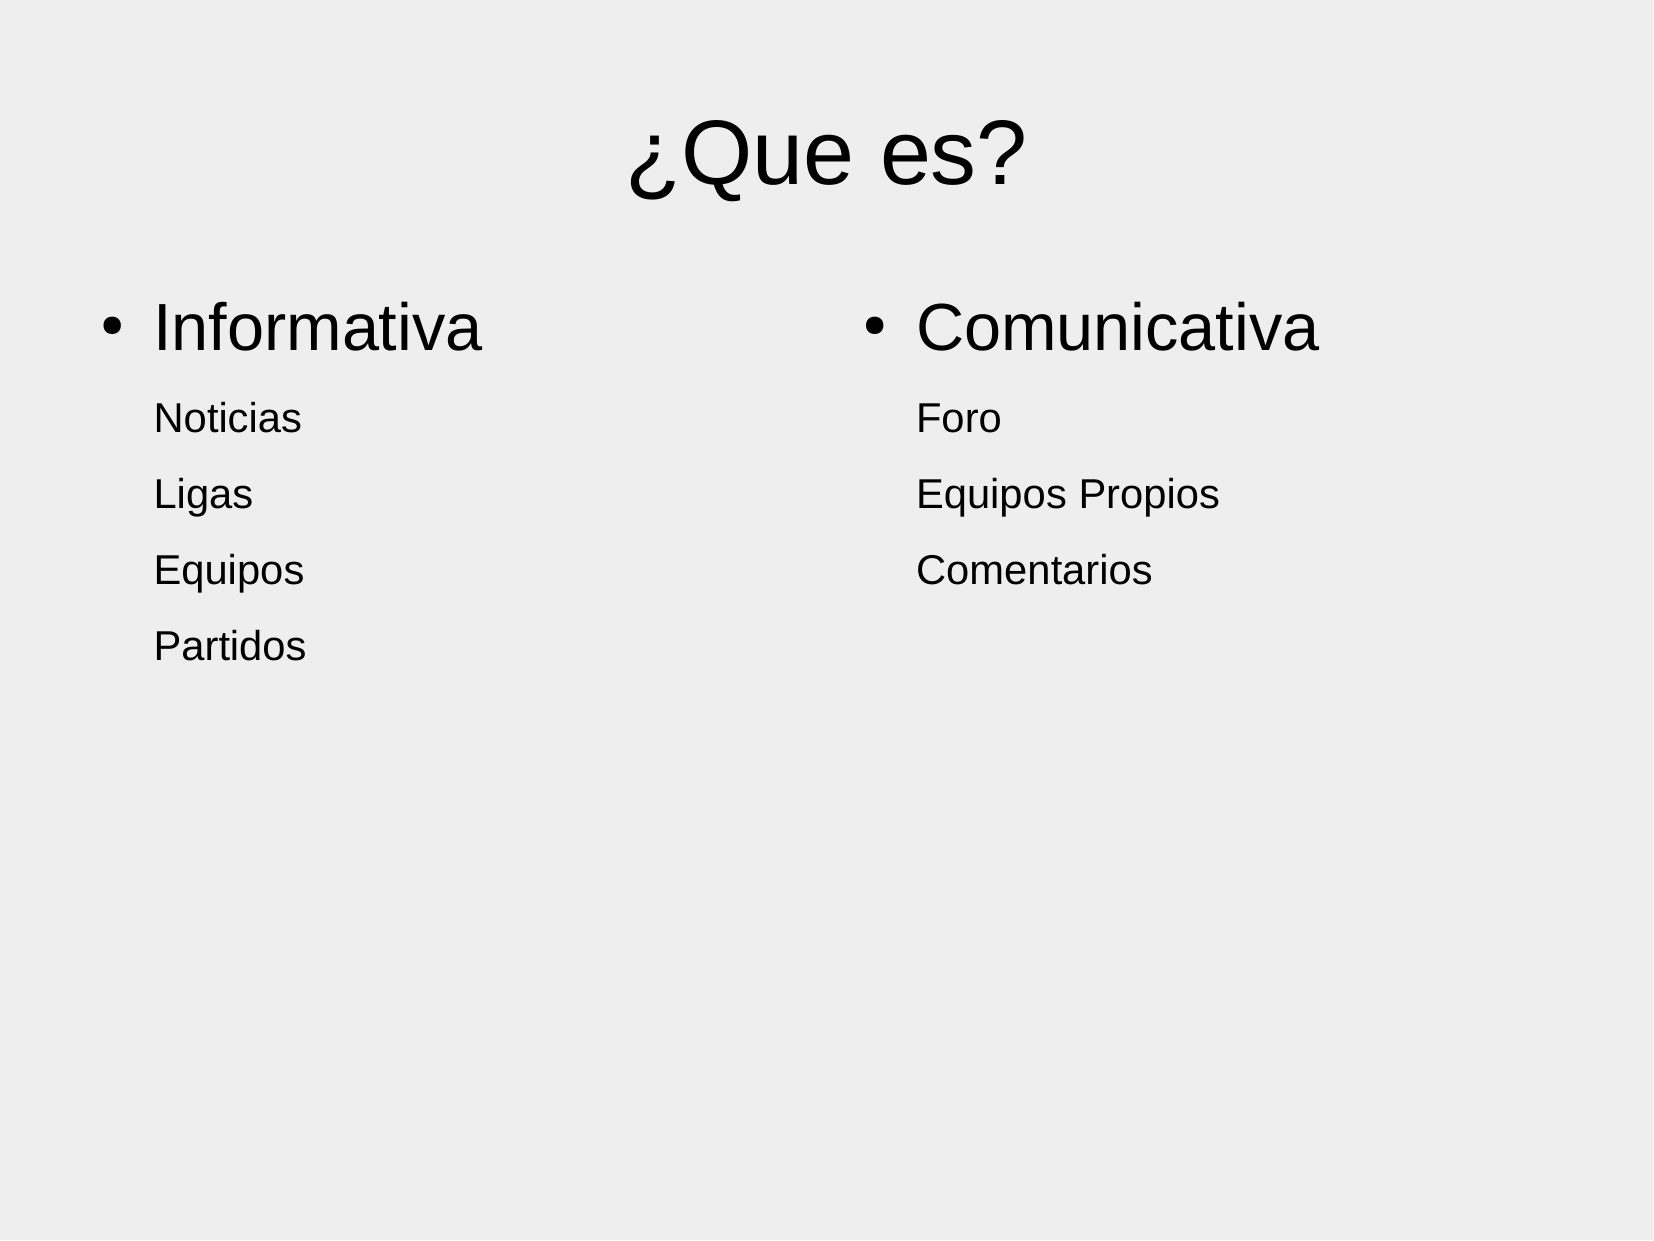

# ¿Que es?
Informativa
Noticias
Ligas
Equipos
Partidos
Comunicativa
Foro
Equipos Propios
Comentarios